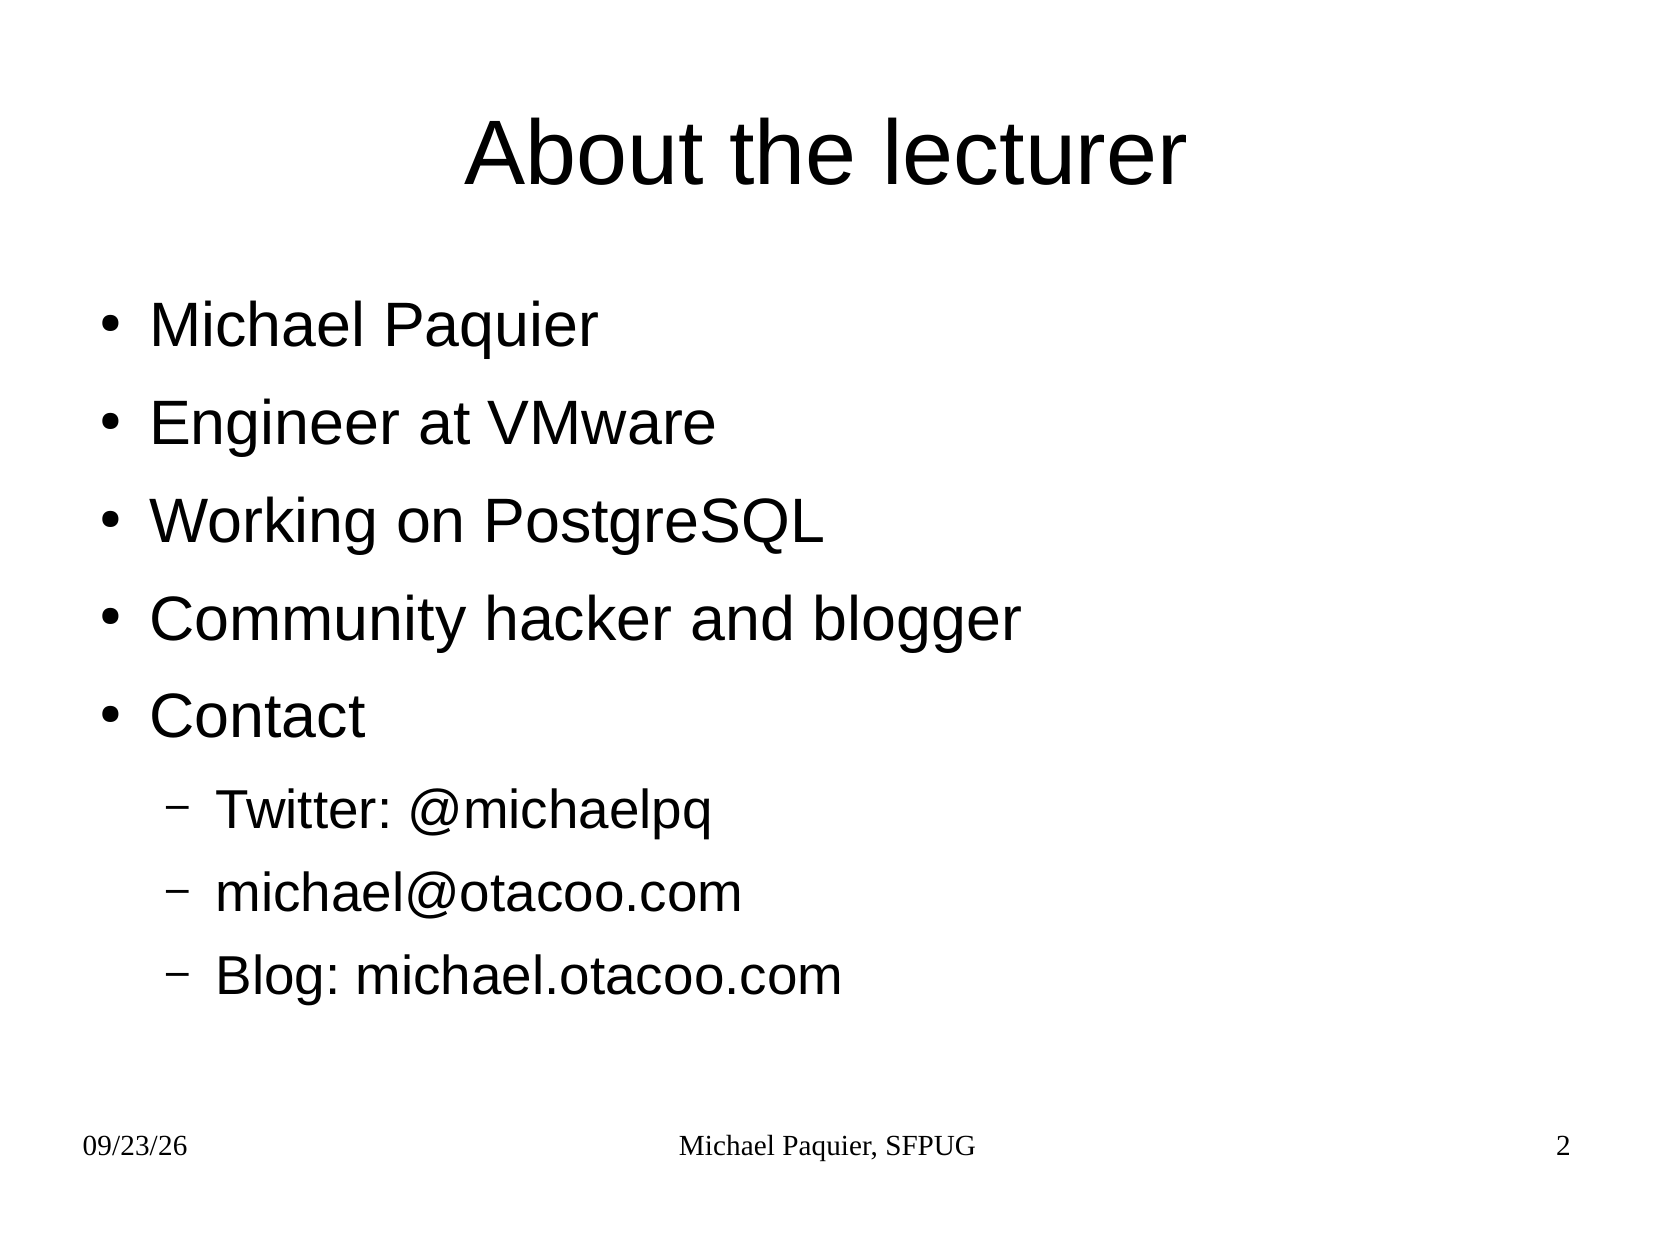

# About the lecturer
Michael Paquier
Engineer at VMware
Working on PostgreSQL
Community hacker and blogger
Contact
Twitter: @michaelpq
michael@otacoo.com
Blog: michael.otacoo.com
Michael Paquier, SFPUG
2